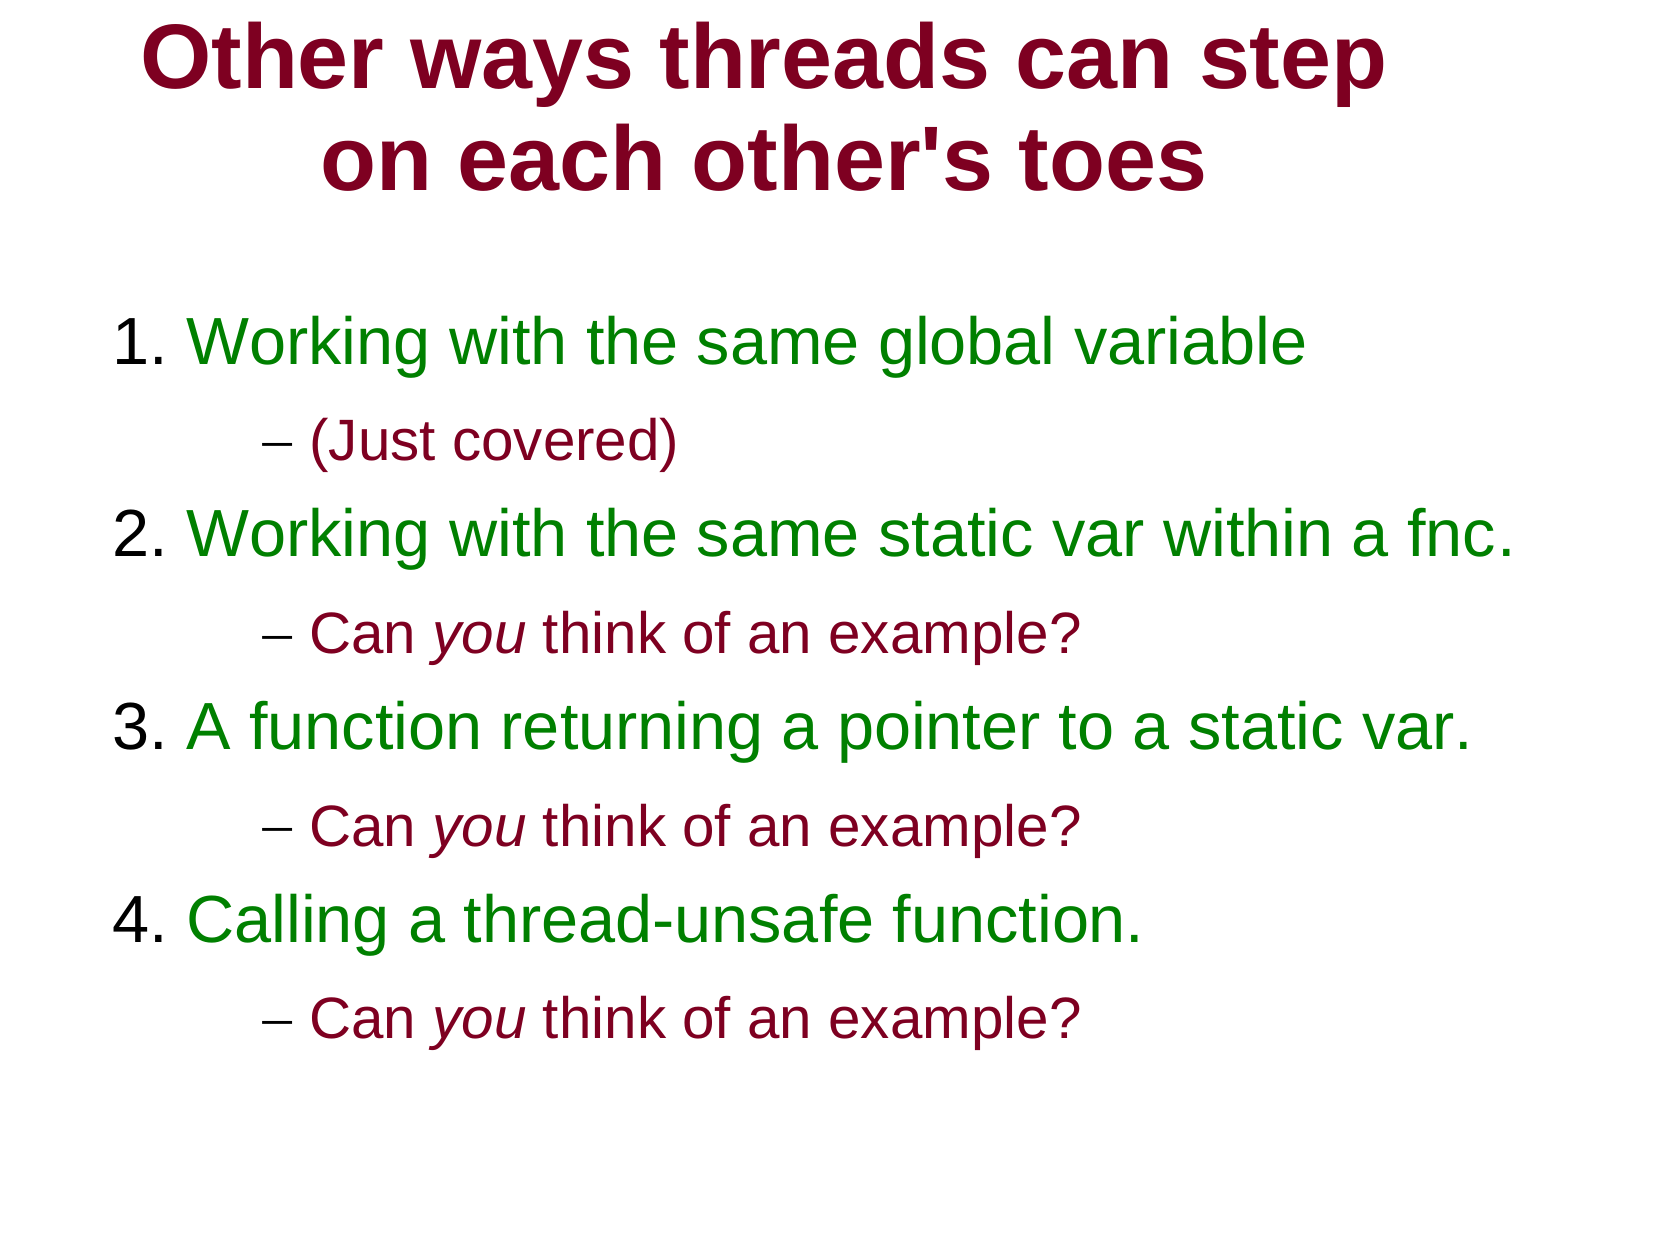

# Other ways threads can step on each other's toes
 Working with the same global variable
(Just covered)
 Working with the same static var within a fnc.
Can you think of an example?
 A function returning a pointer to a static var.
Can you think of an example?
 Calling a thread-unsafe function.
Can you think of an example?